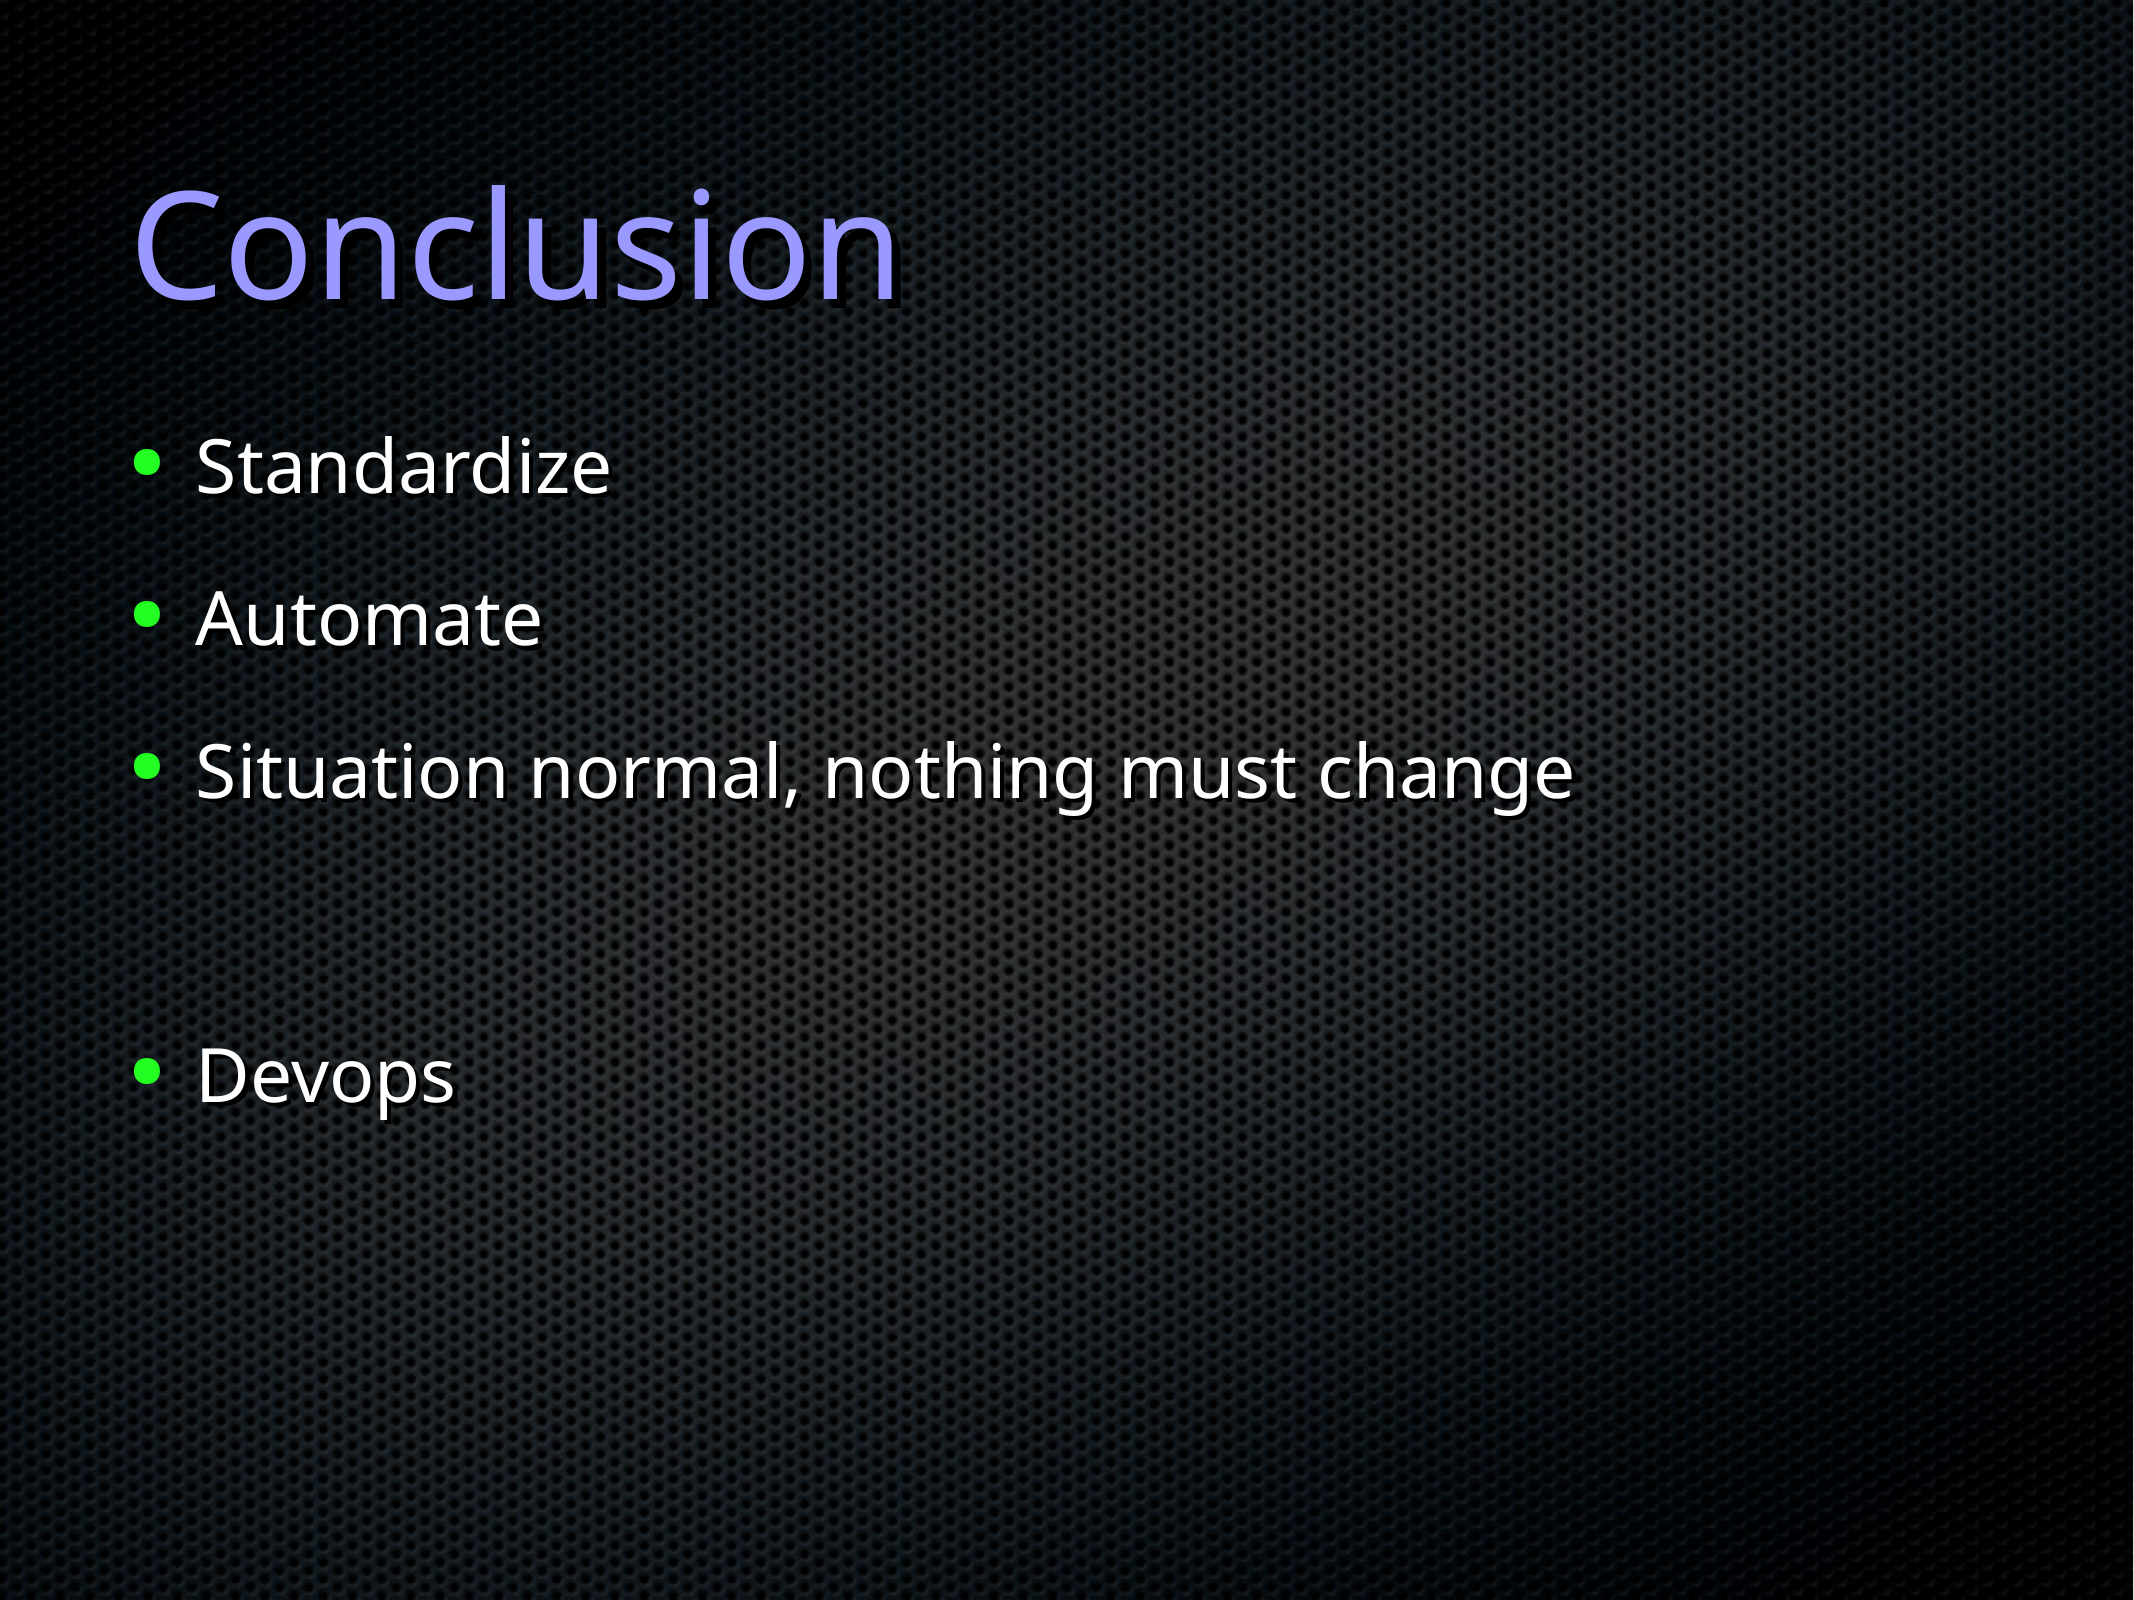

# Conclusion
Standardize
Automate
Situation normal, nothing must change
Devops